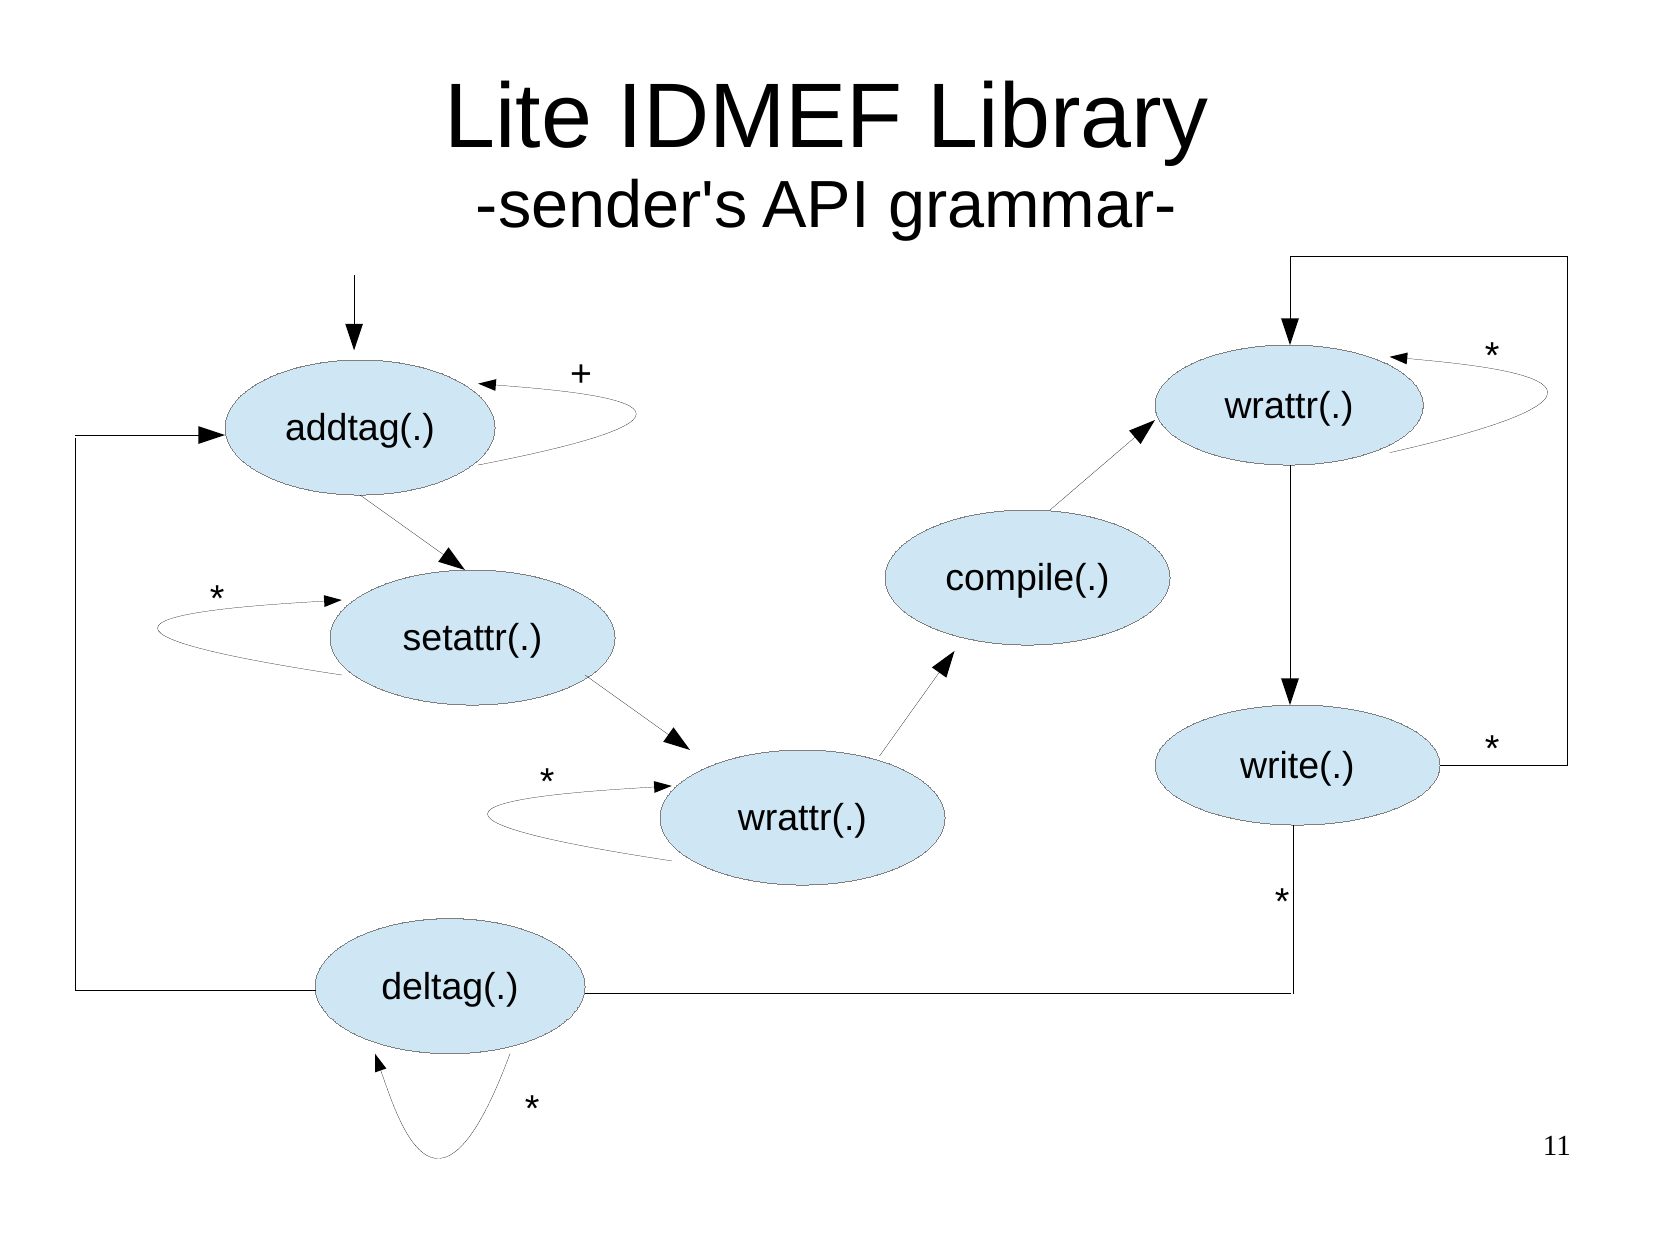

# Lite IDMEF Library -sender's API grammar-
*
+
wrattr(.)
addtag(.)
compile(.)
*
setattr(.)
write(.)
*
wrattr(.)
*
*
deltag(.)
*
11